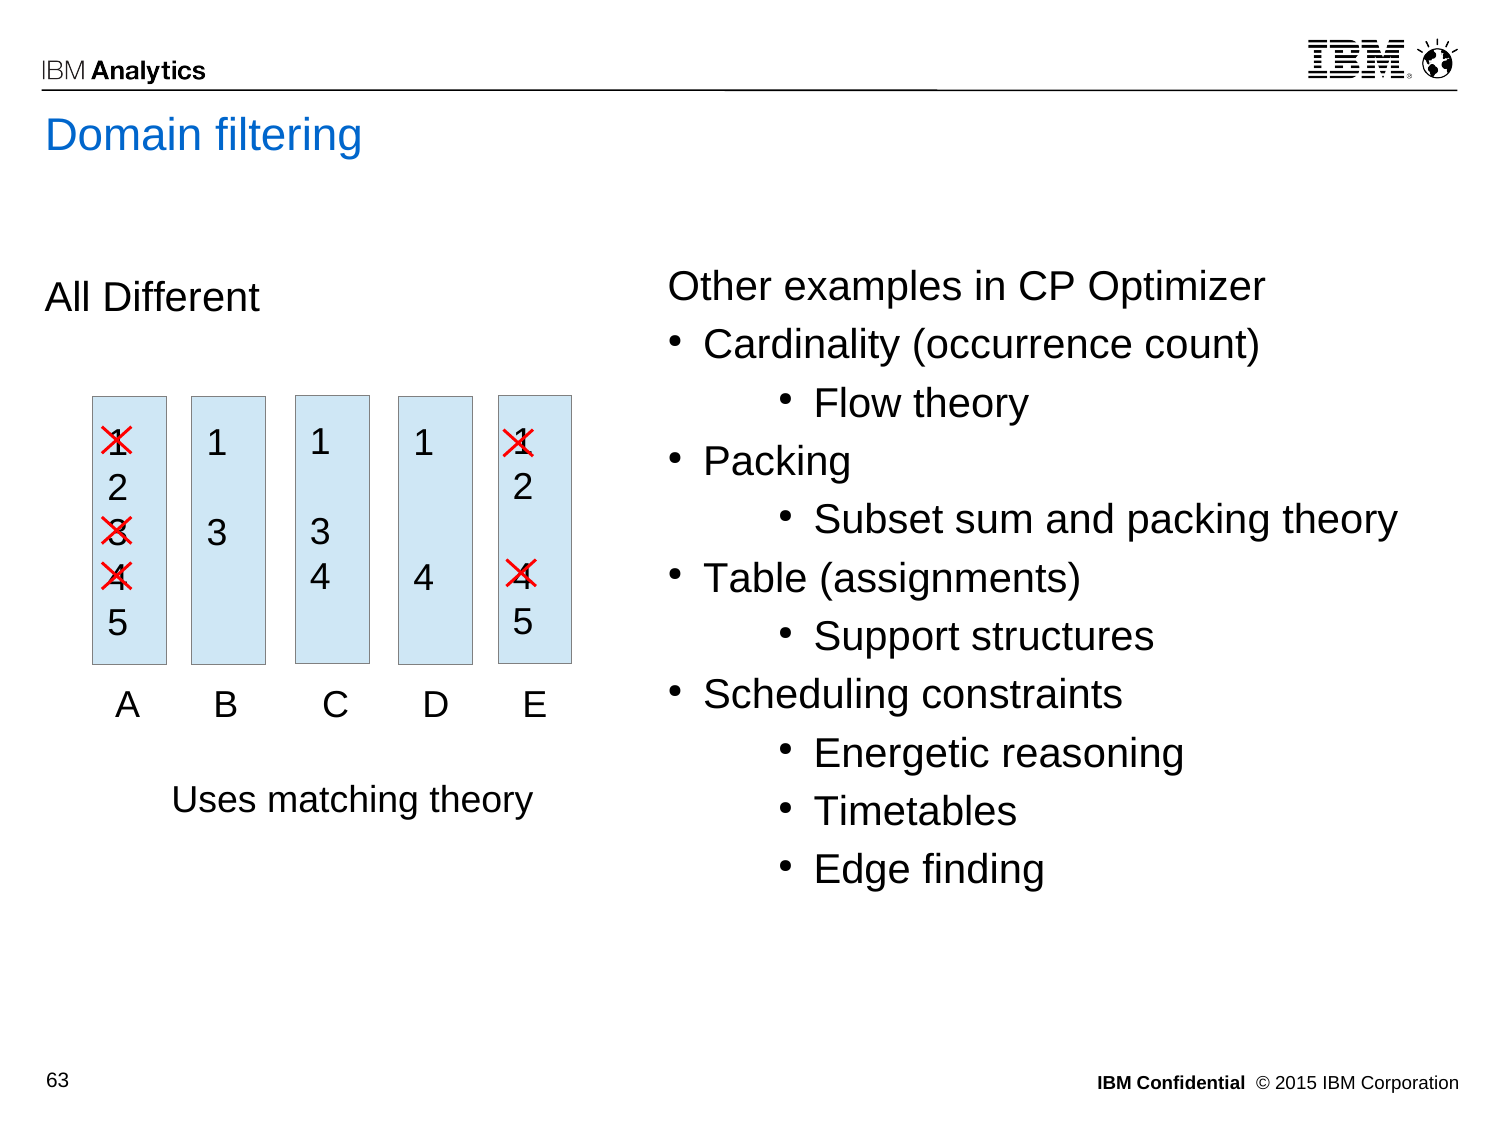

Domain filtering
Other examples in CP Optimizer
Cardinality (occurrence count)
Flow theory
Packing
Subset sum and packing theory
Table (assignments)
Support structures
Scheduling constraints
Energetic reasoning
Timetables
Edge finding
# All Different
1
3
4
1
2
4
5
1
2
3
4
5
1
3
1
4
A B C D E
Uses matching theory